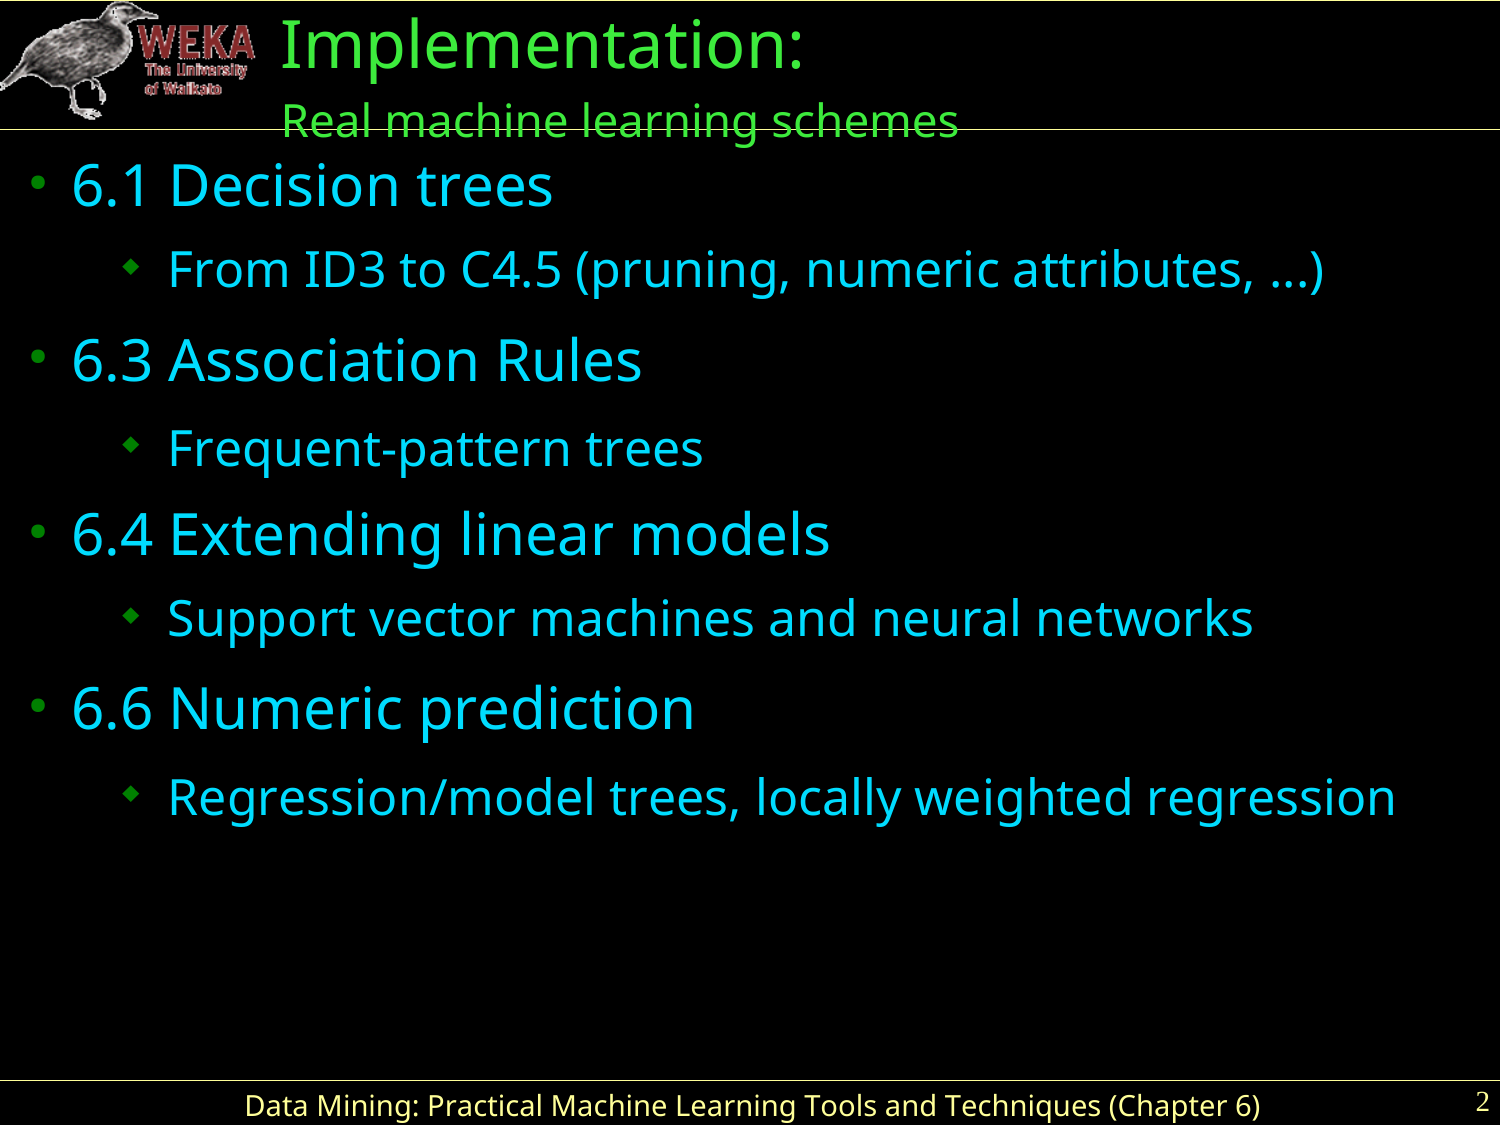

# Implementation: Real machine learning schemes
6.1 Decision trees
From ID3 to C4.5 (pruning, numeric attributes, ...)
6.3 Association Rules
Frequent-pattern trees
6.4 Extending linear models
Support vector machines and neural networks
6.6 Numeric prediction
Regression/model trees, locally weighted regression
Data Mining: Practical Machine Learning Tools and Techniques (Chapter 6)
2